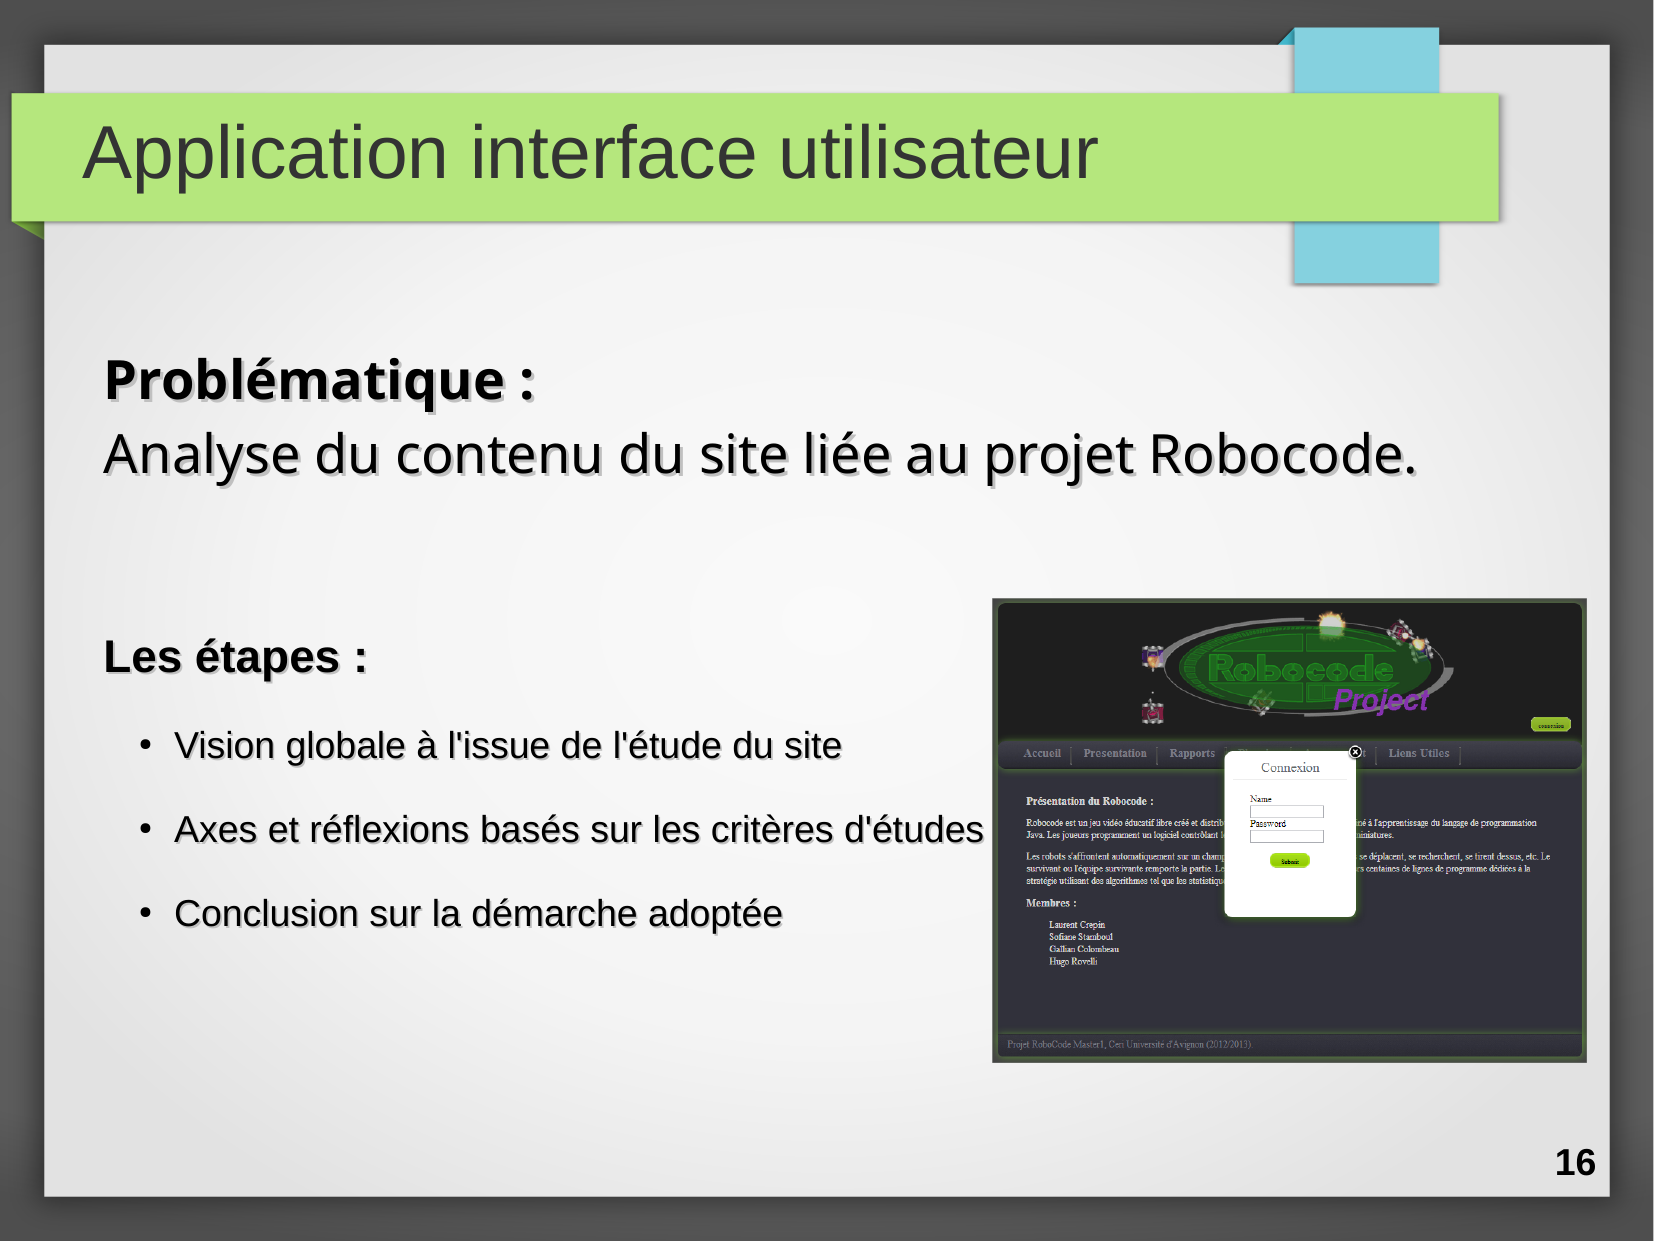

# Application interface utilisateur
Problématique :
Analyse du contenu du site liée au projet Robocode.
Les étapes :
Vision globale à l'issue de l'étude du site
Axes et réflexions basés sur les critères d'études
Conclusion sur la démarche adoptée